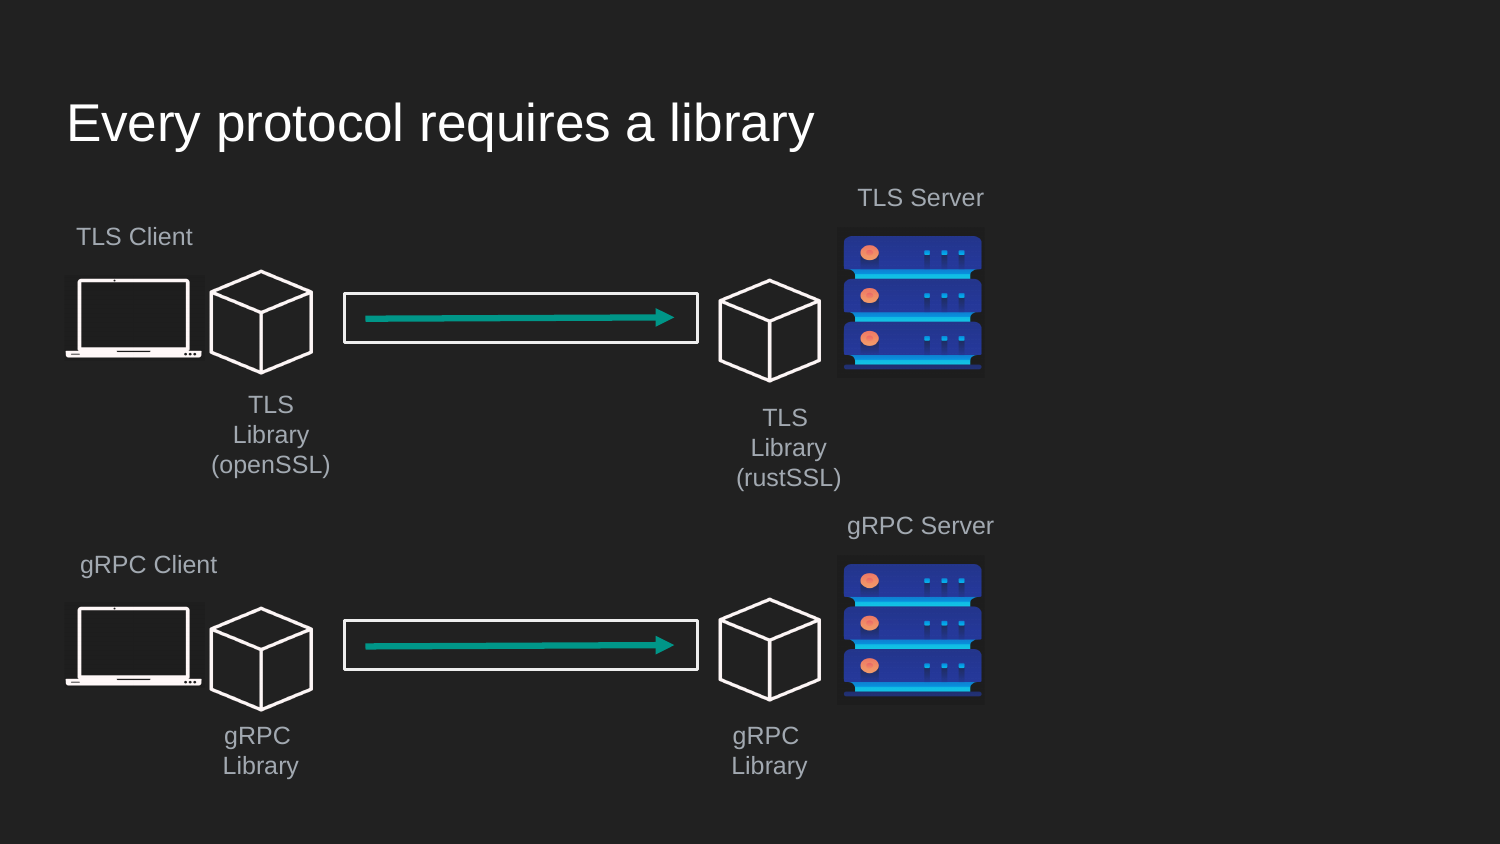

# Every protocol requires a library
TLS Server
TLS Client
TLS
Library (openSSL)
TLS
Library (rustSSL)
gRPC Server
gRPC Client
gRPC
Library
gRPC
Library